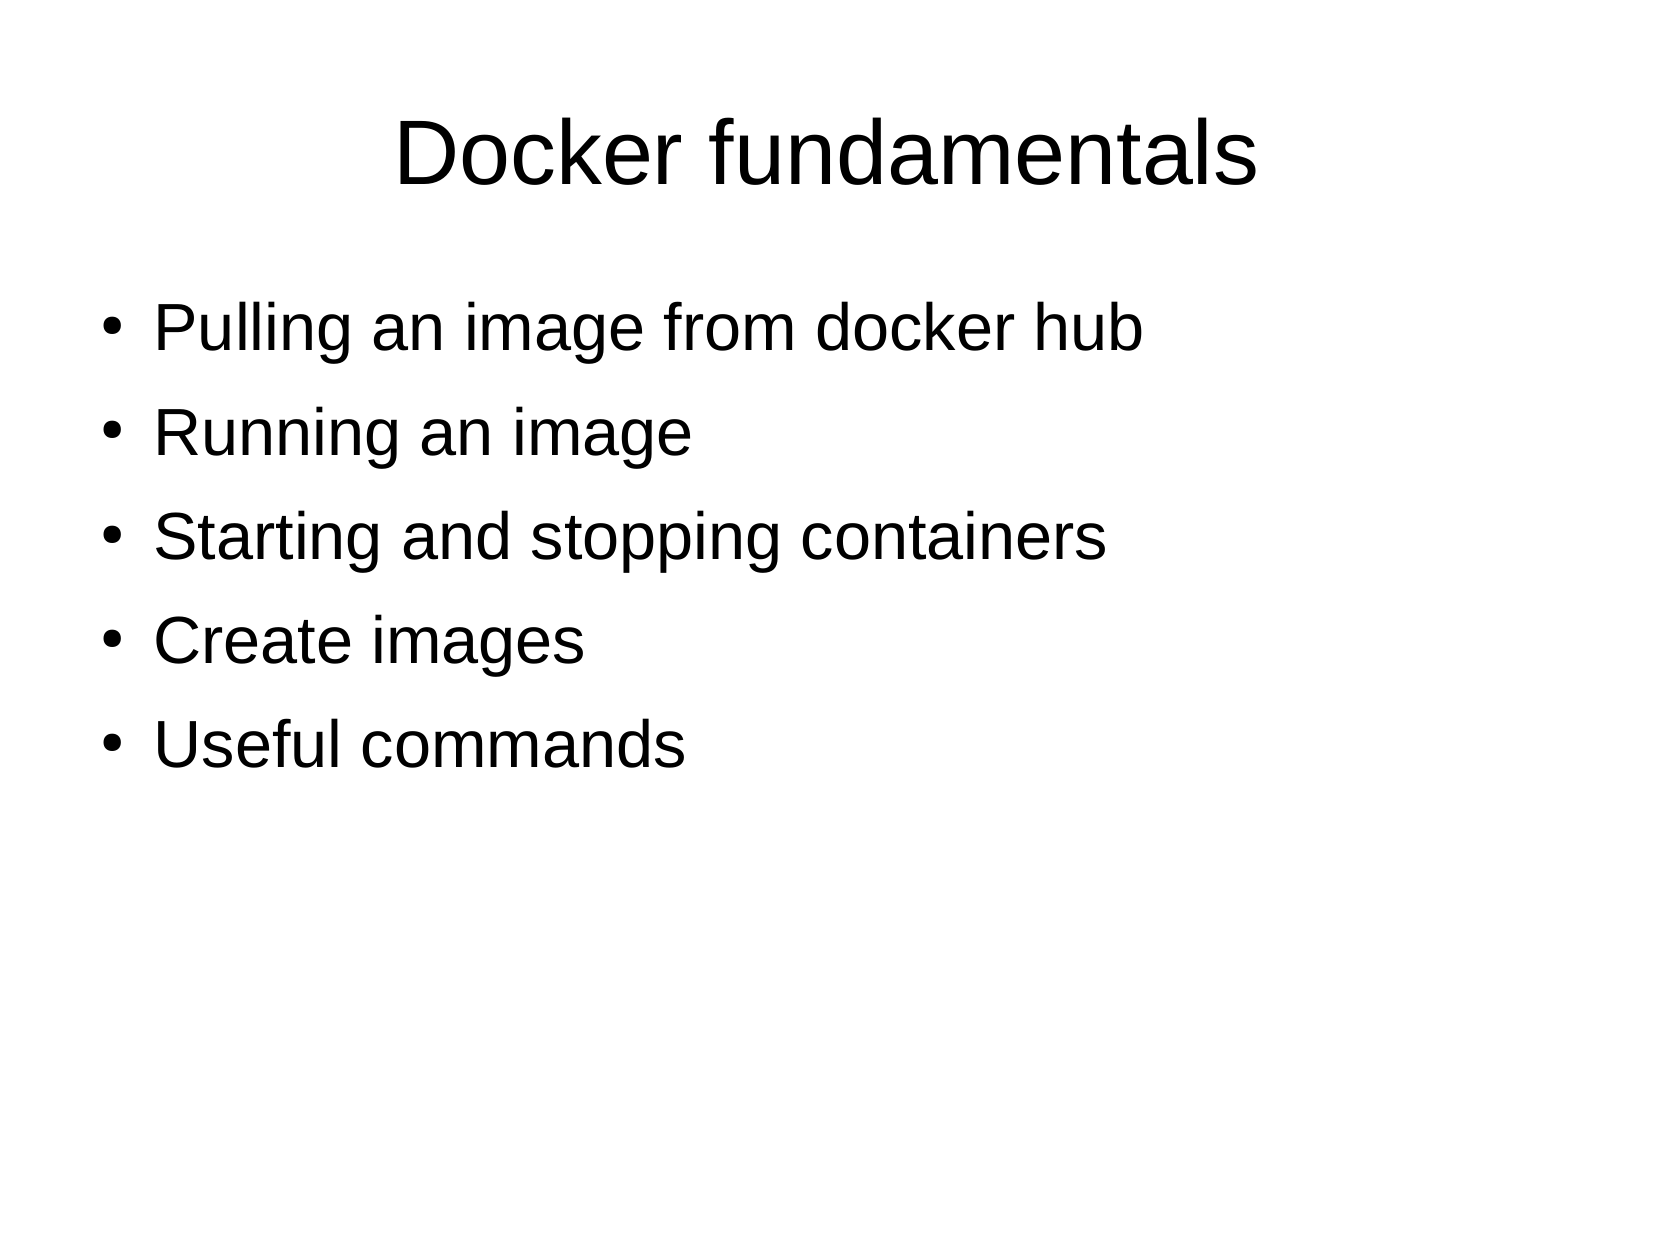

# Docker fundamentals
Pulling an image from docker hub
Running an image
Starting and stopping containers
Create images
Useful commands